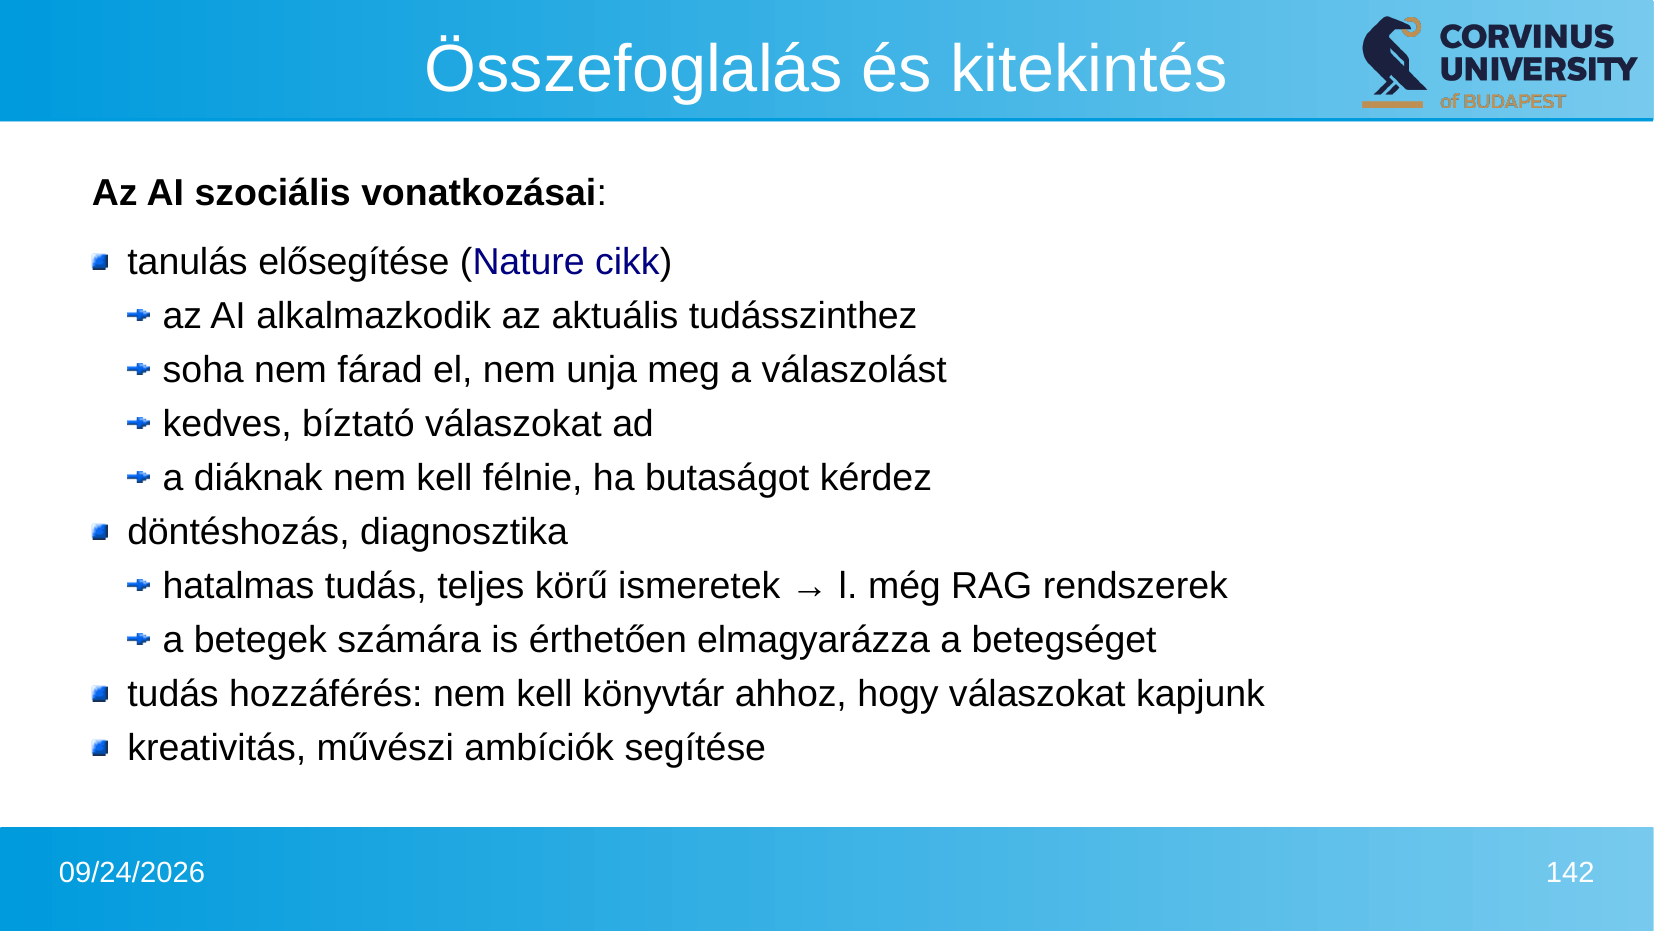

# Összefoglalás és kitekintés
Az AI szociális vonatkozásai:
tanulás elősegítése (Nature cikk)
az AI alkalmazkodik az aktuális tudásszinthez
soha nem fárad el, nem unja meg a válaszolást
kedves, bíztató válaszokat ad
a diáknak nem kell félnie, ha butaságot kérdez
döntéshozás, diagnosztika
hatalmas tudás, teljes körű ismeretek → l. még RAG rendszerek
a betegek számára is érthetően elmagyarázza a betegséget
tudás hozzáférés: nem kell könyvtár ahhoz, hogy válaszokat kapjunk
kreativitás, művészi ambíciók segítése
142